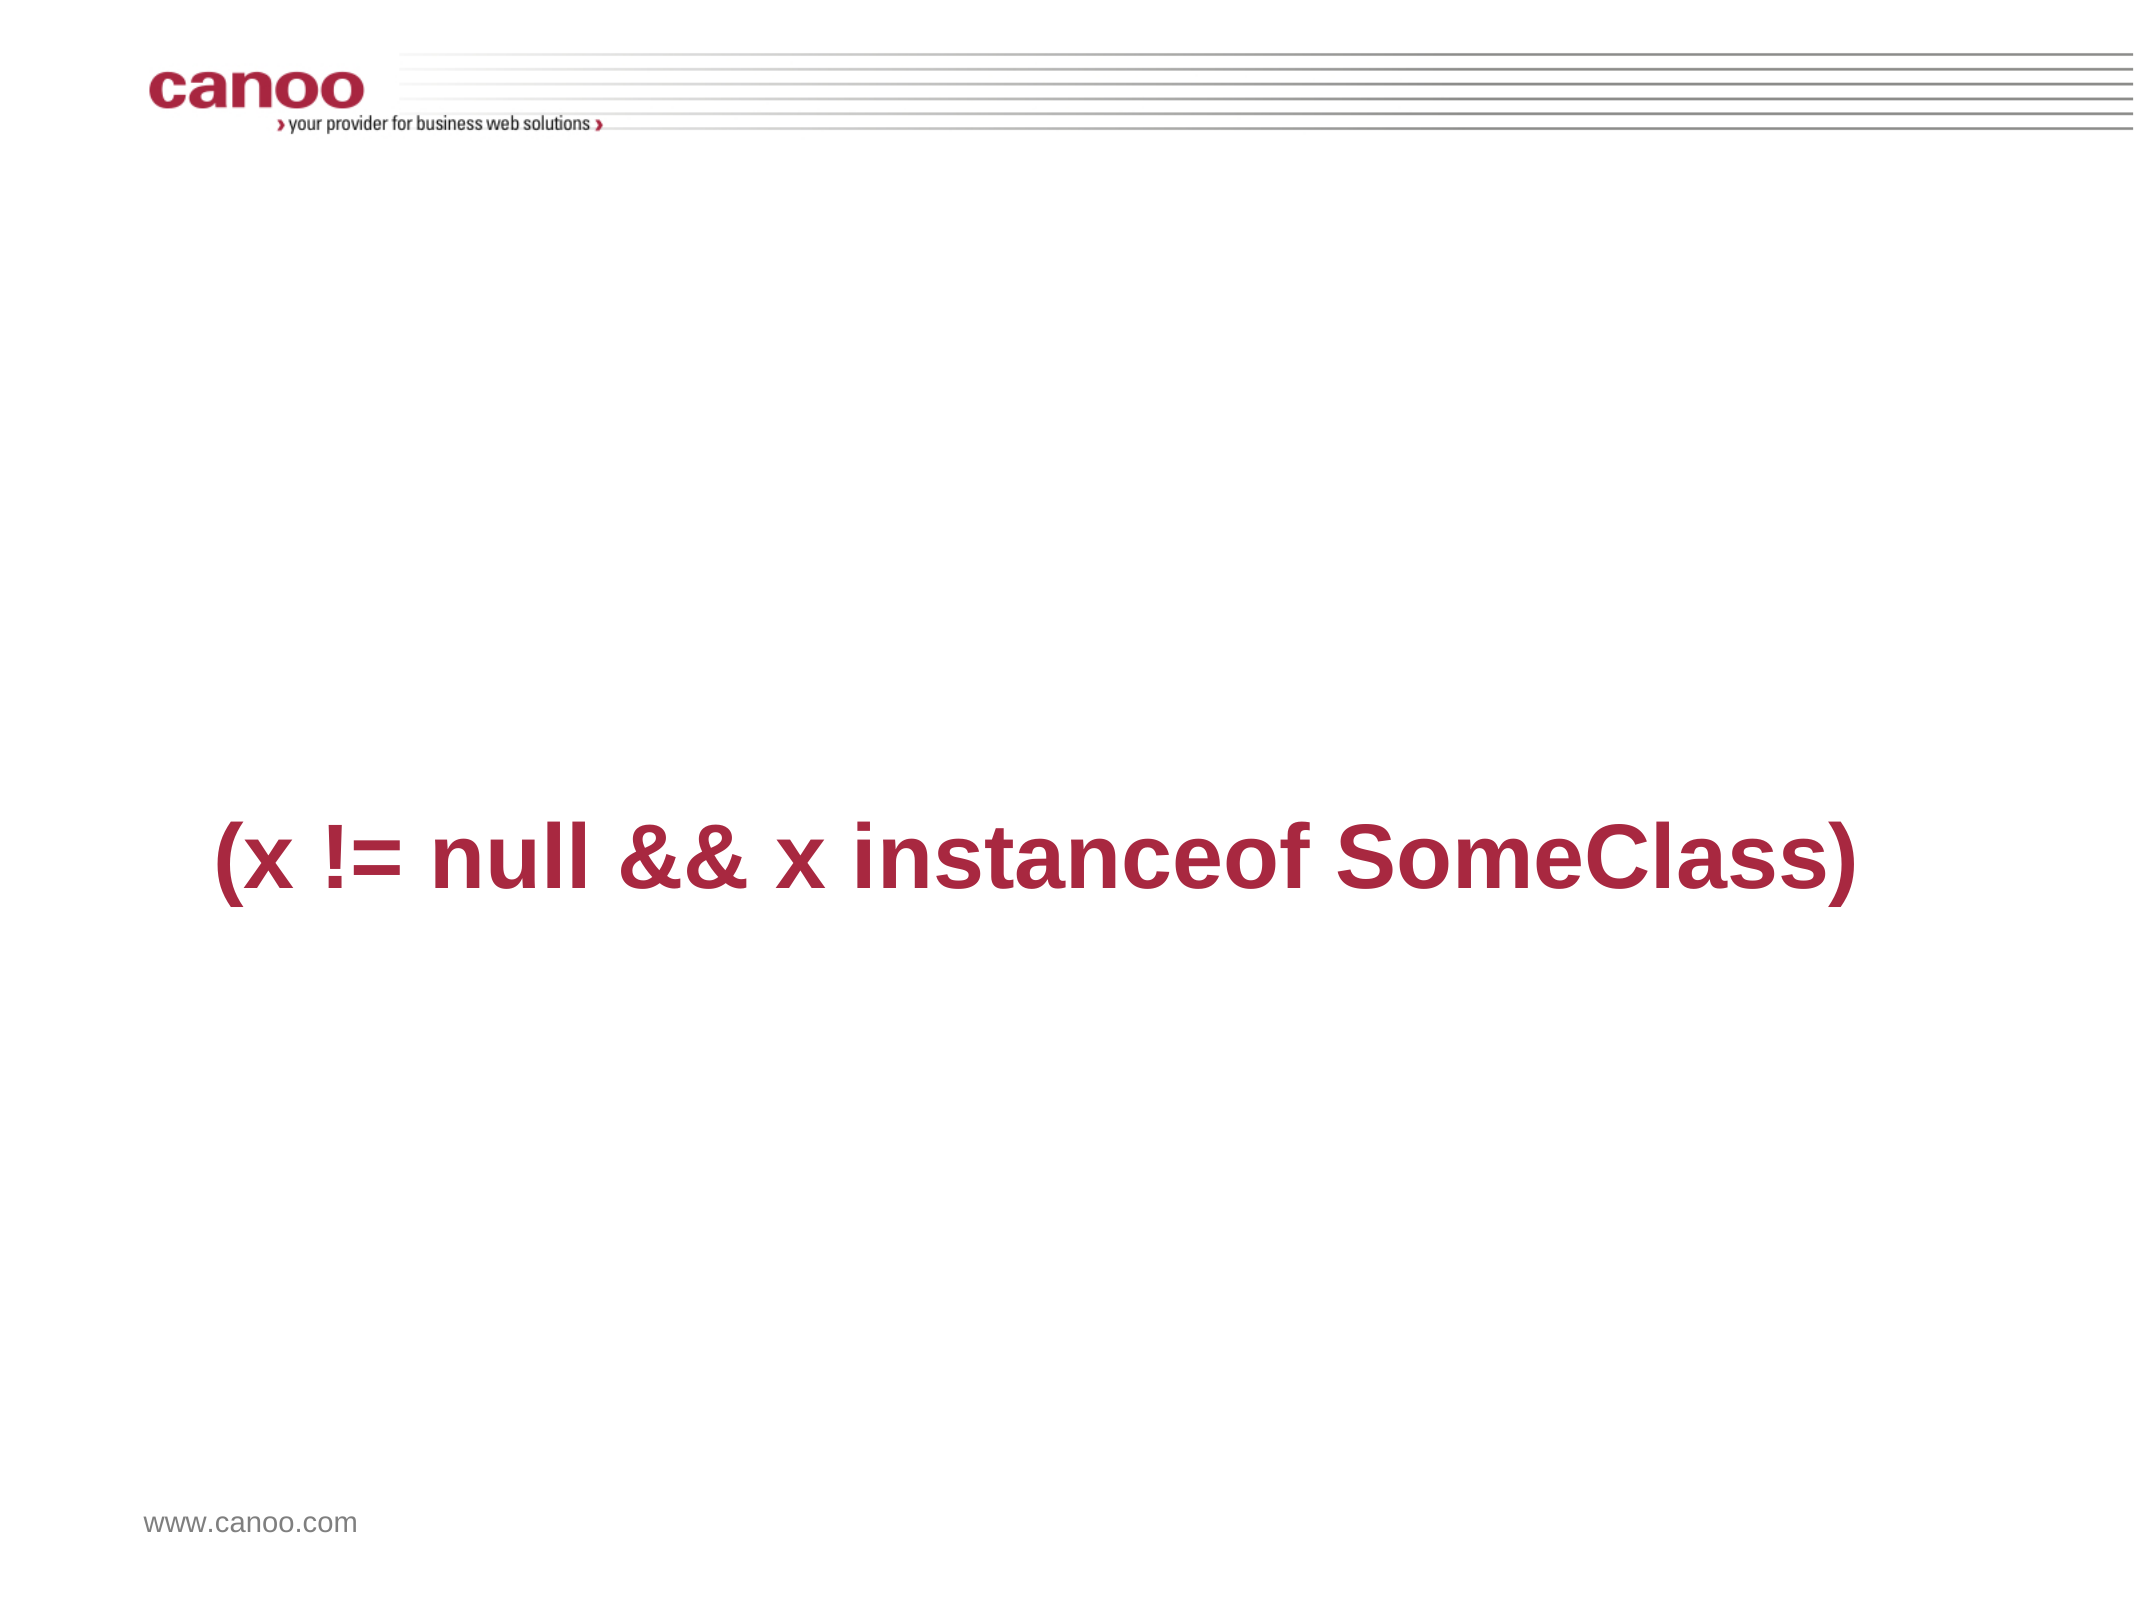

# (x != null && x instanceof SomeClass)